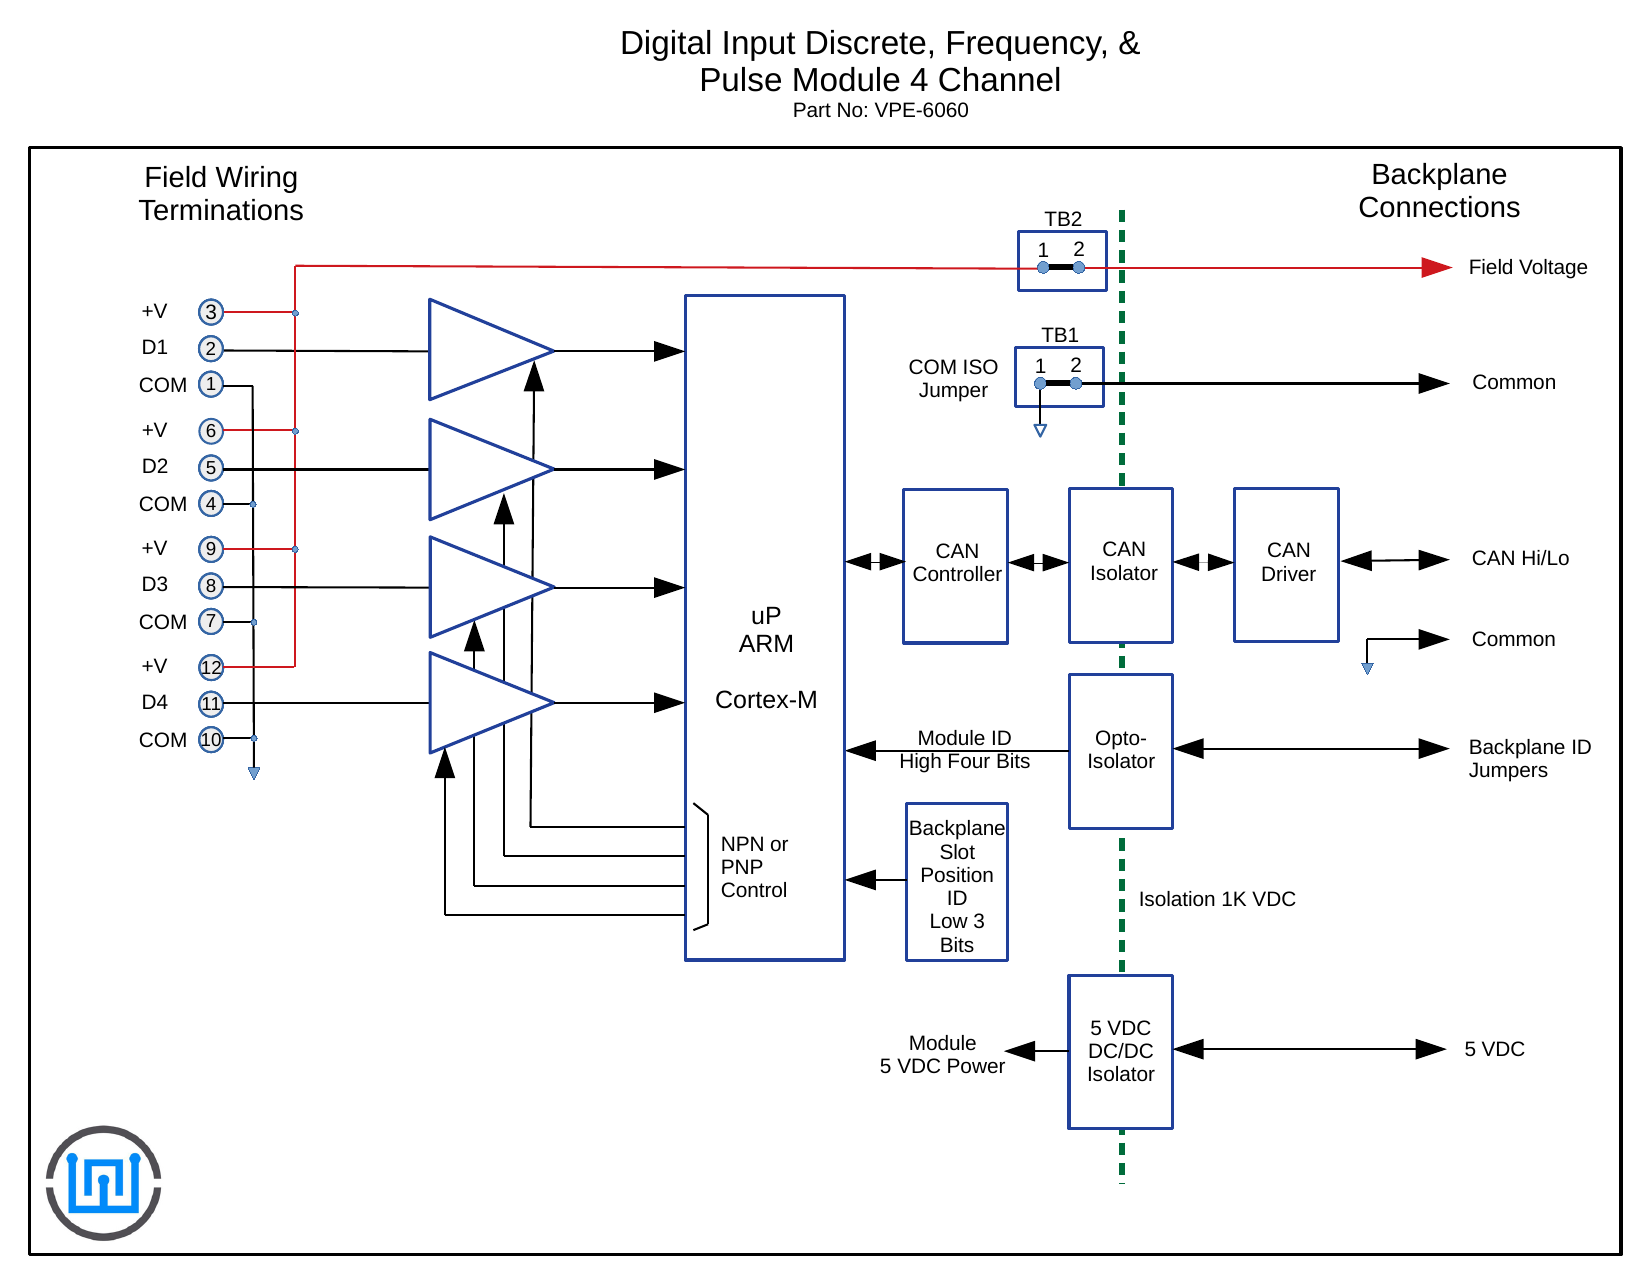

Digital Input Discrete, Frequency, & Pulse Module 4 Channel
Part No: VPE-6060
Backplane
Connections
Field Wiring
Terminations
TB2
2
1
Field Voltage
+V
3
TB1
D1
2
2
1
COM ISO
Jumper
Common
COM
1
+V
6
D2
5
COM
4
+V
CAN
Isolator
CAN
Driver
CAN
Controller
9
CAN Hi/Lo
D3
8
uP
ARM
Cortex-M
COM
7
Common
+V
12
D4
11
Module ID
High Four Bits
Opto-
Isolator
COM
10
Backplane ID
Jumpers
Backplane
Slot
Position
ID
Low 3
Bits
NPN or
PNP
Control
Isolation 1K VDC
5 VDC
DC/DC
Isolator
Module
5 VDC Power
5 VDC